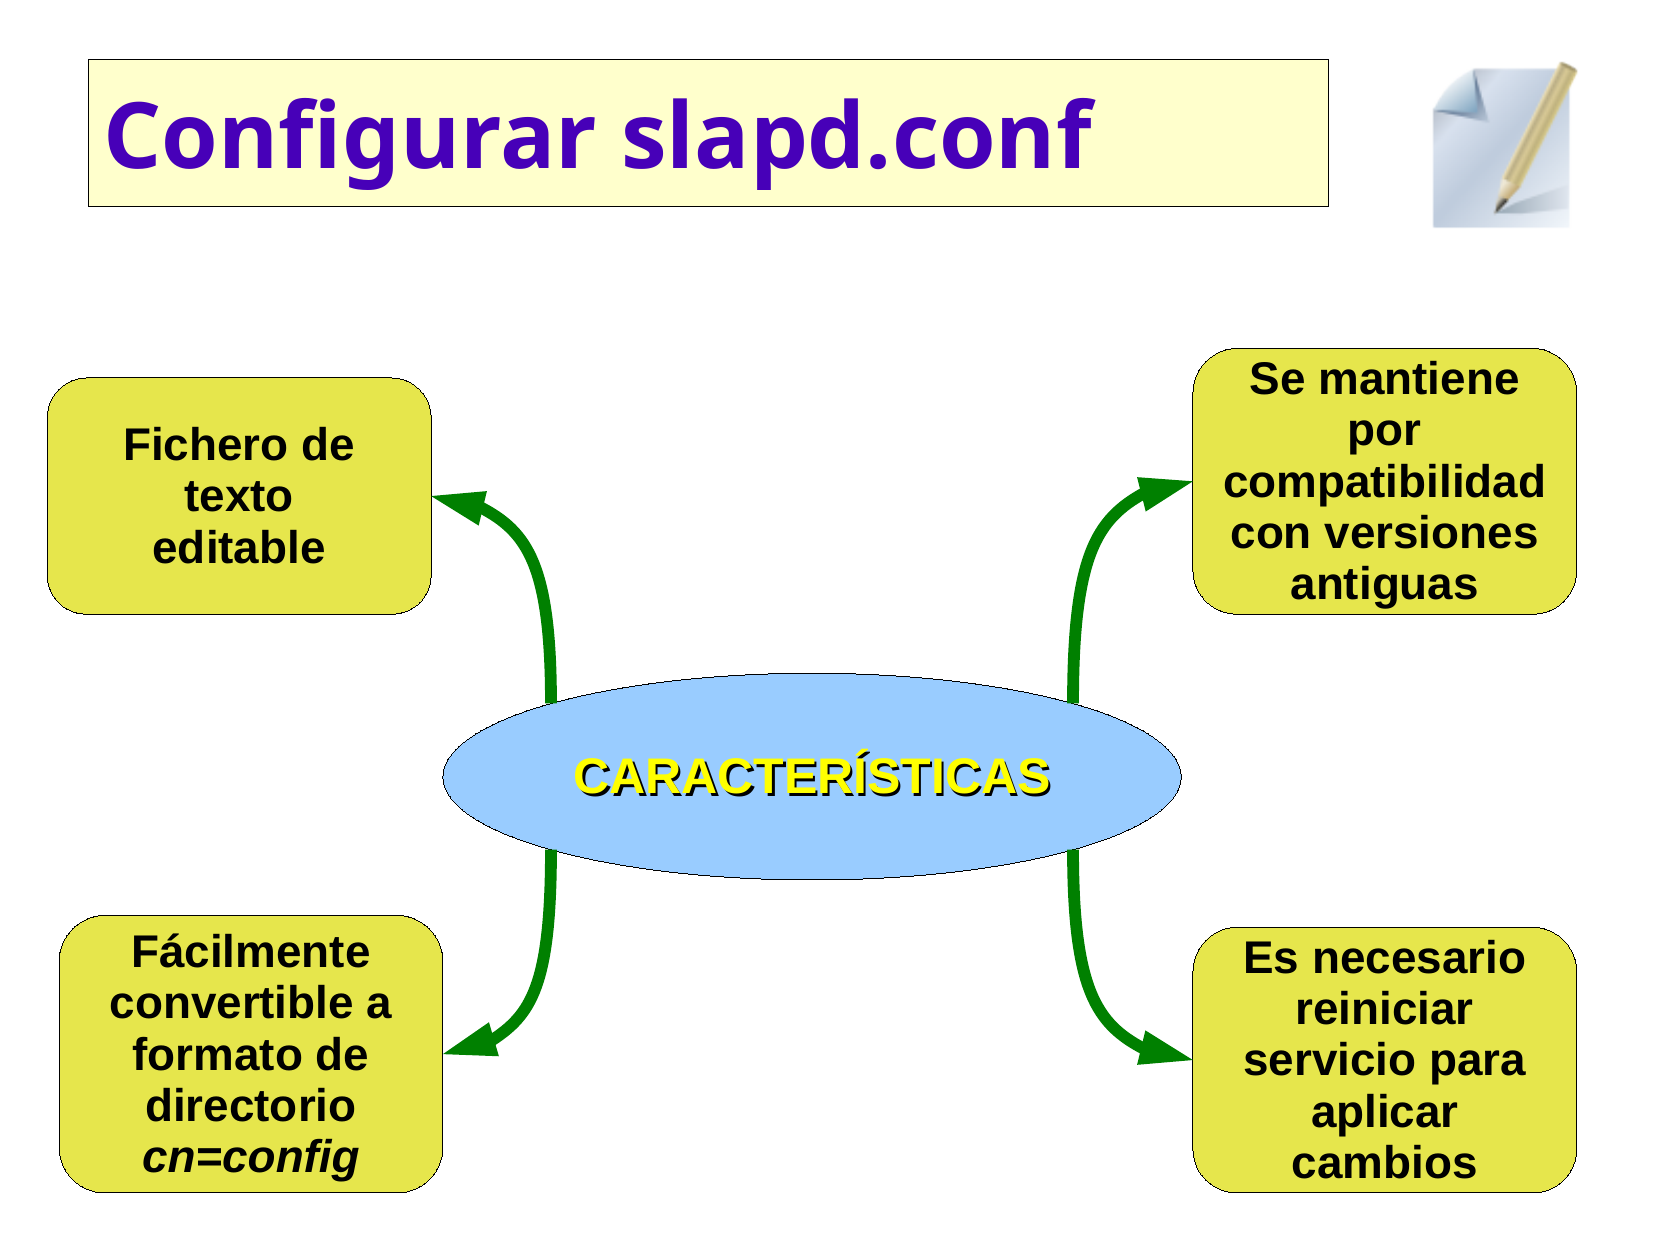

Configurar slapd.conf
Se mantiene por compatibilidad con versiones antiguas
Fichero de texto
editable
CARACTERÍSTICAS
Fácilmente convertible a formato de directorio cn=config
Es necesario reiniciar servicio para aplicar cambios